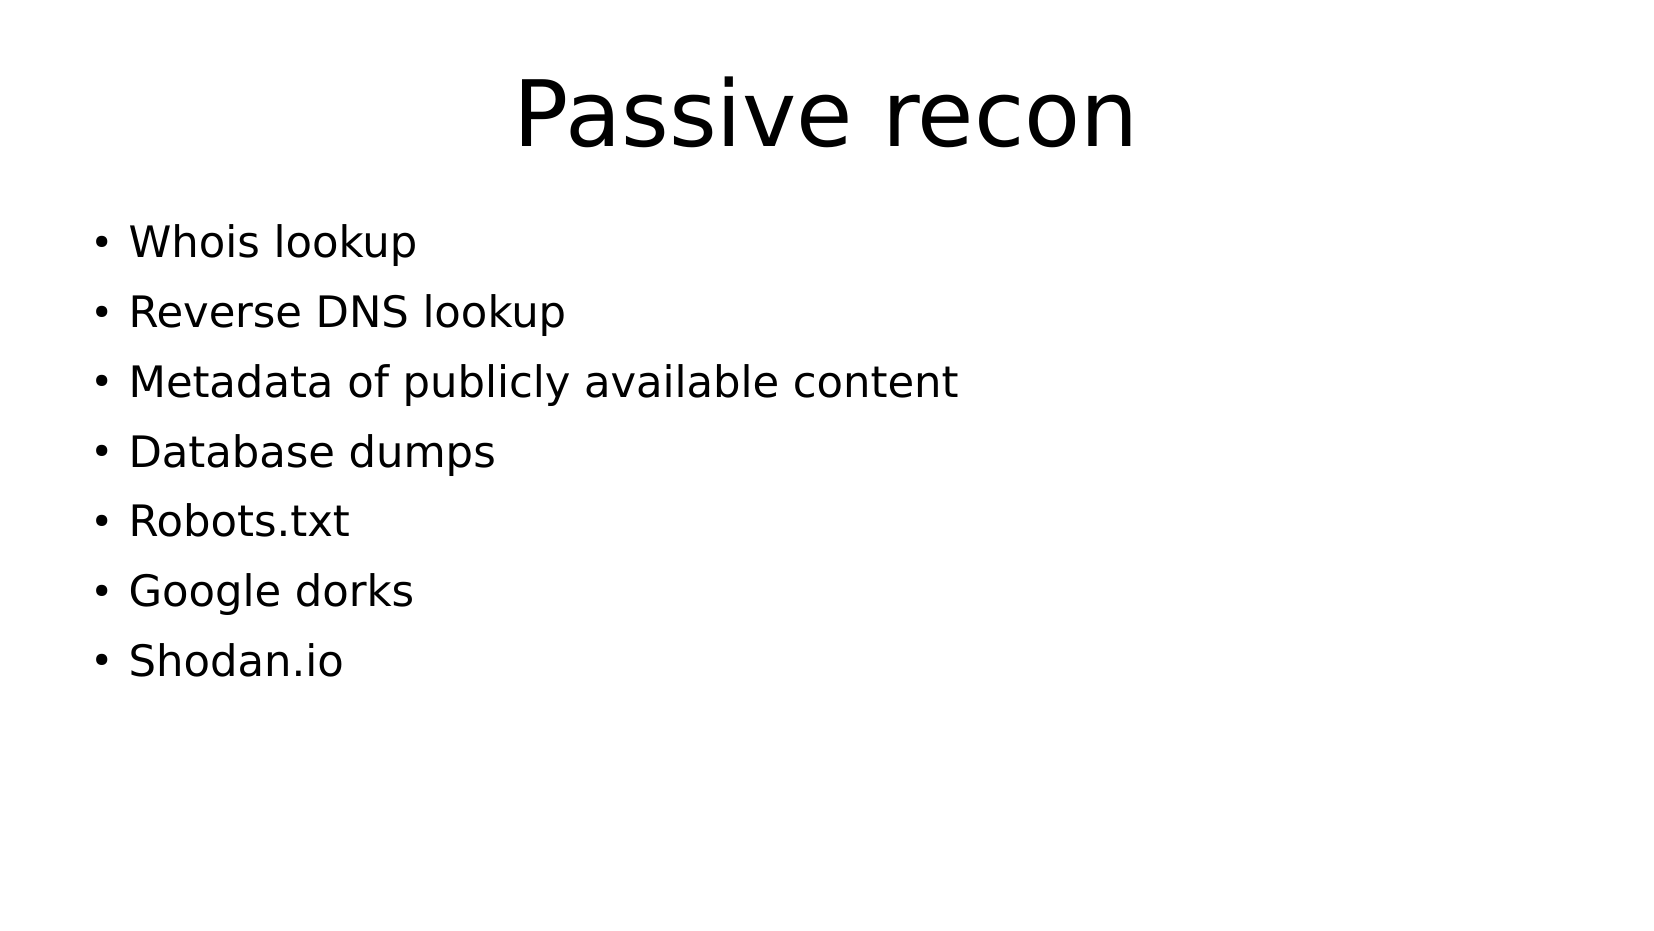

# Passive recon
Whois lookup
Reverse DNS lookup
Metadata of publicly available content
Database dumps
Robots.txt
Google dorks
Shodan.io